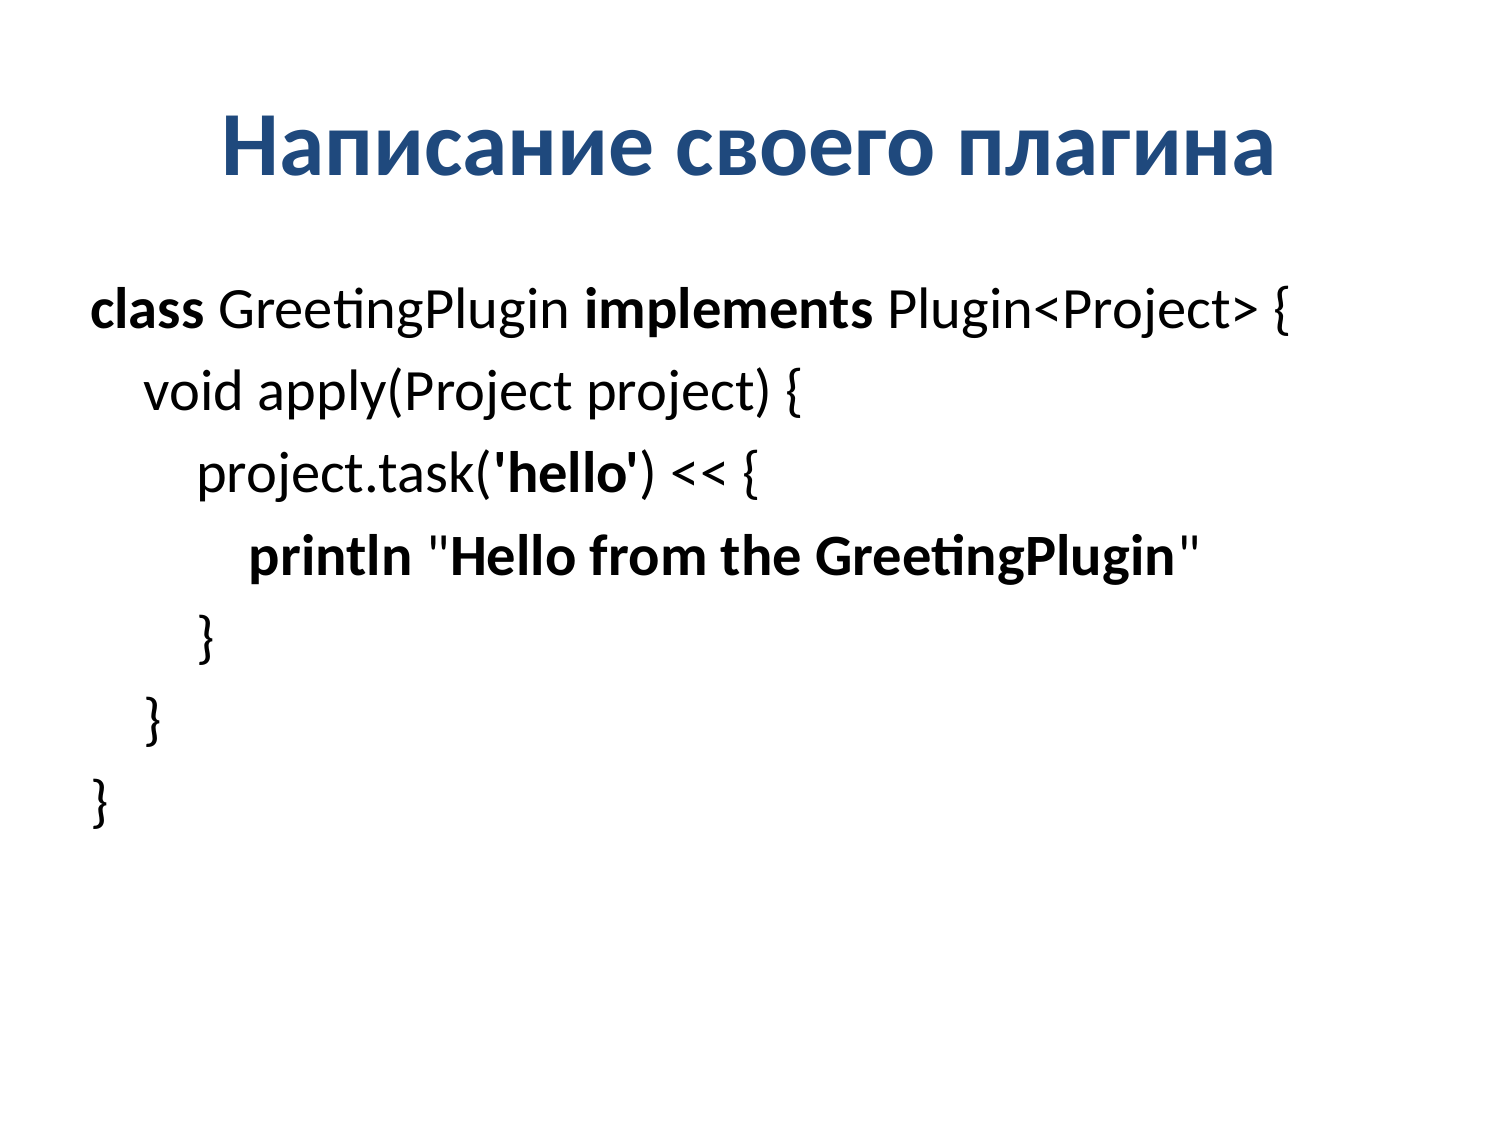

# Написание своего плагина
class GreetingPlugin implements Plugin<Project> {
 void apply(Project project) {
 project.task('hello') << {
 println "Hello from the GreetingPlugin"
 }
 }
}